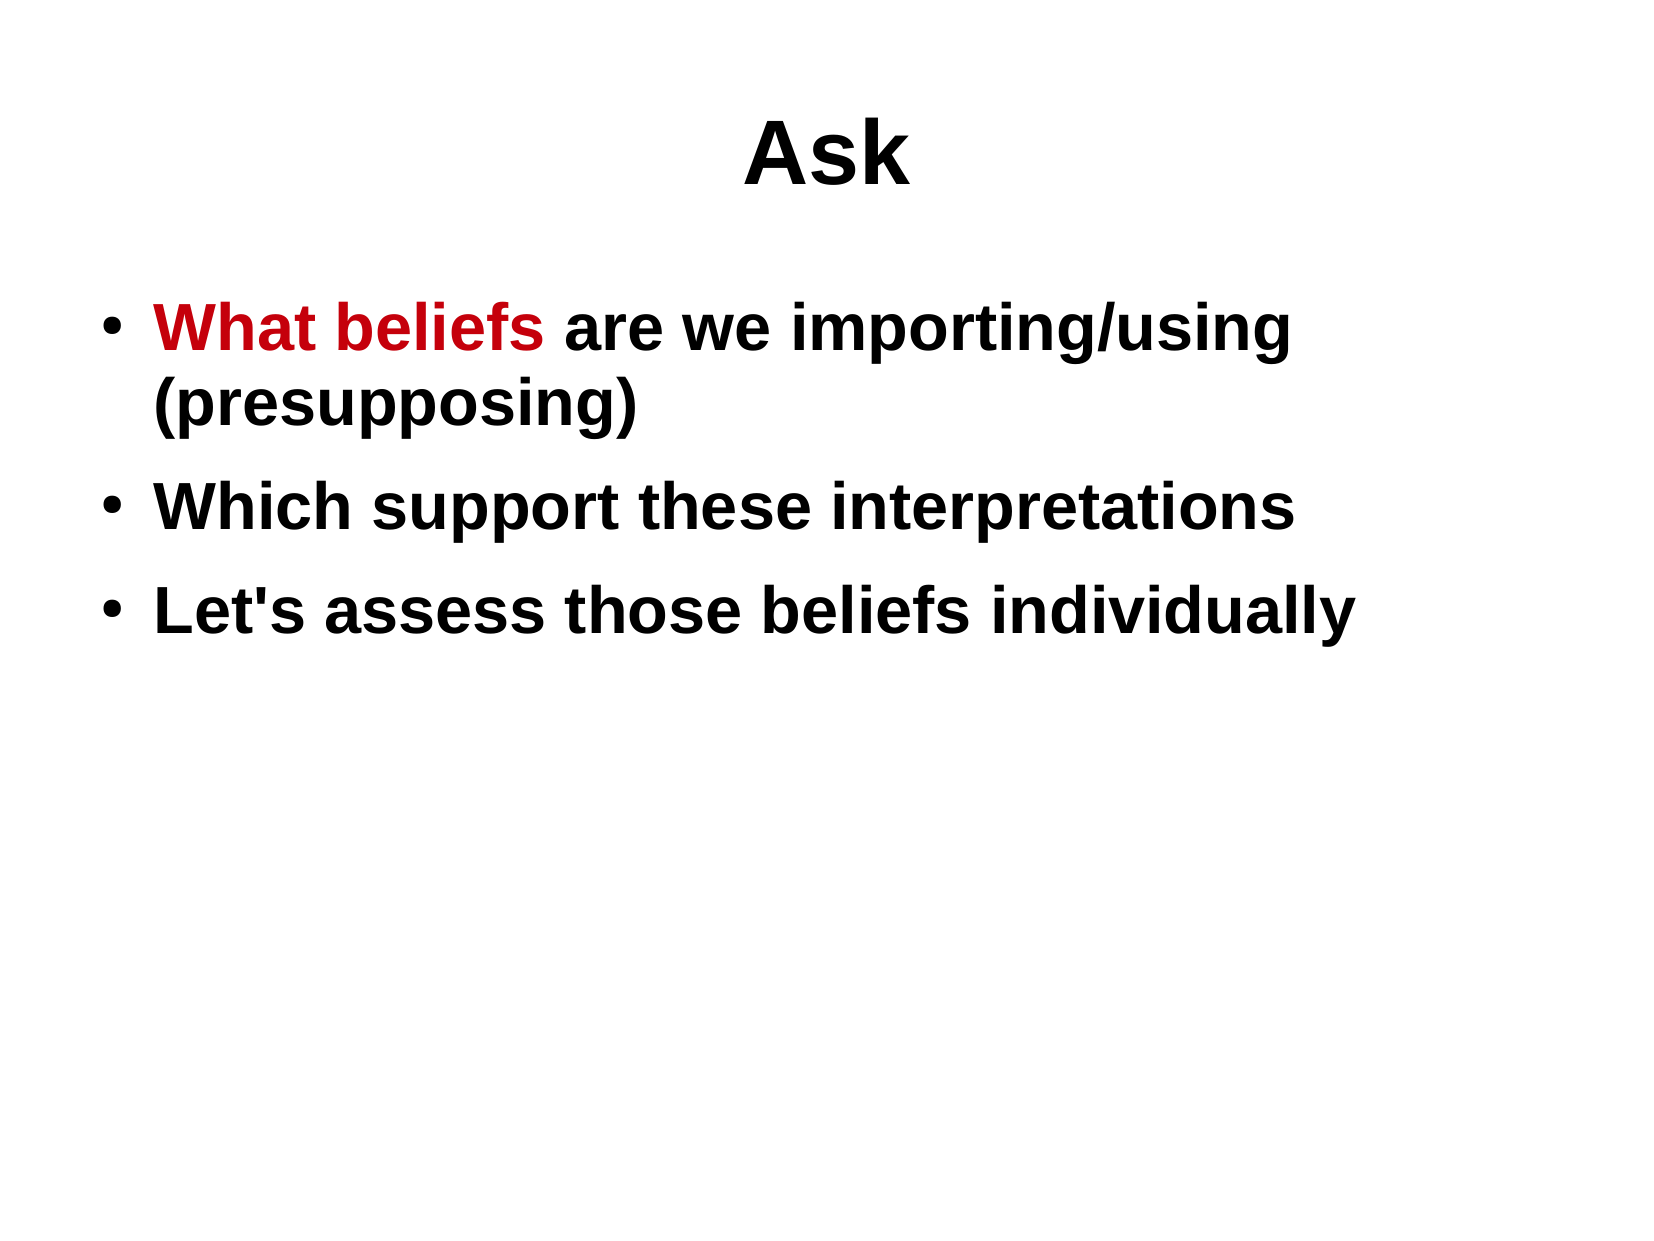

# Ask
What beliefs are we importing/using
(presupposing)
Which support these interpretations
Let's assess those beliefs individually